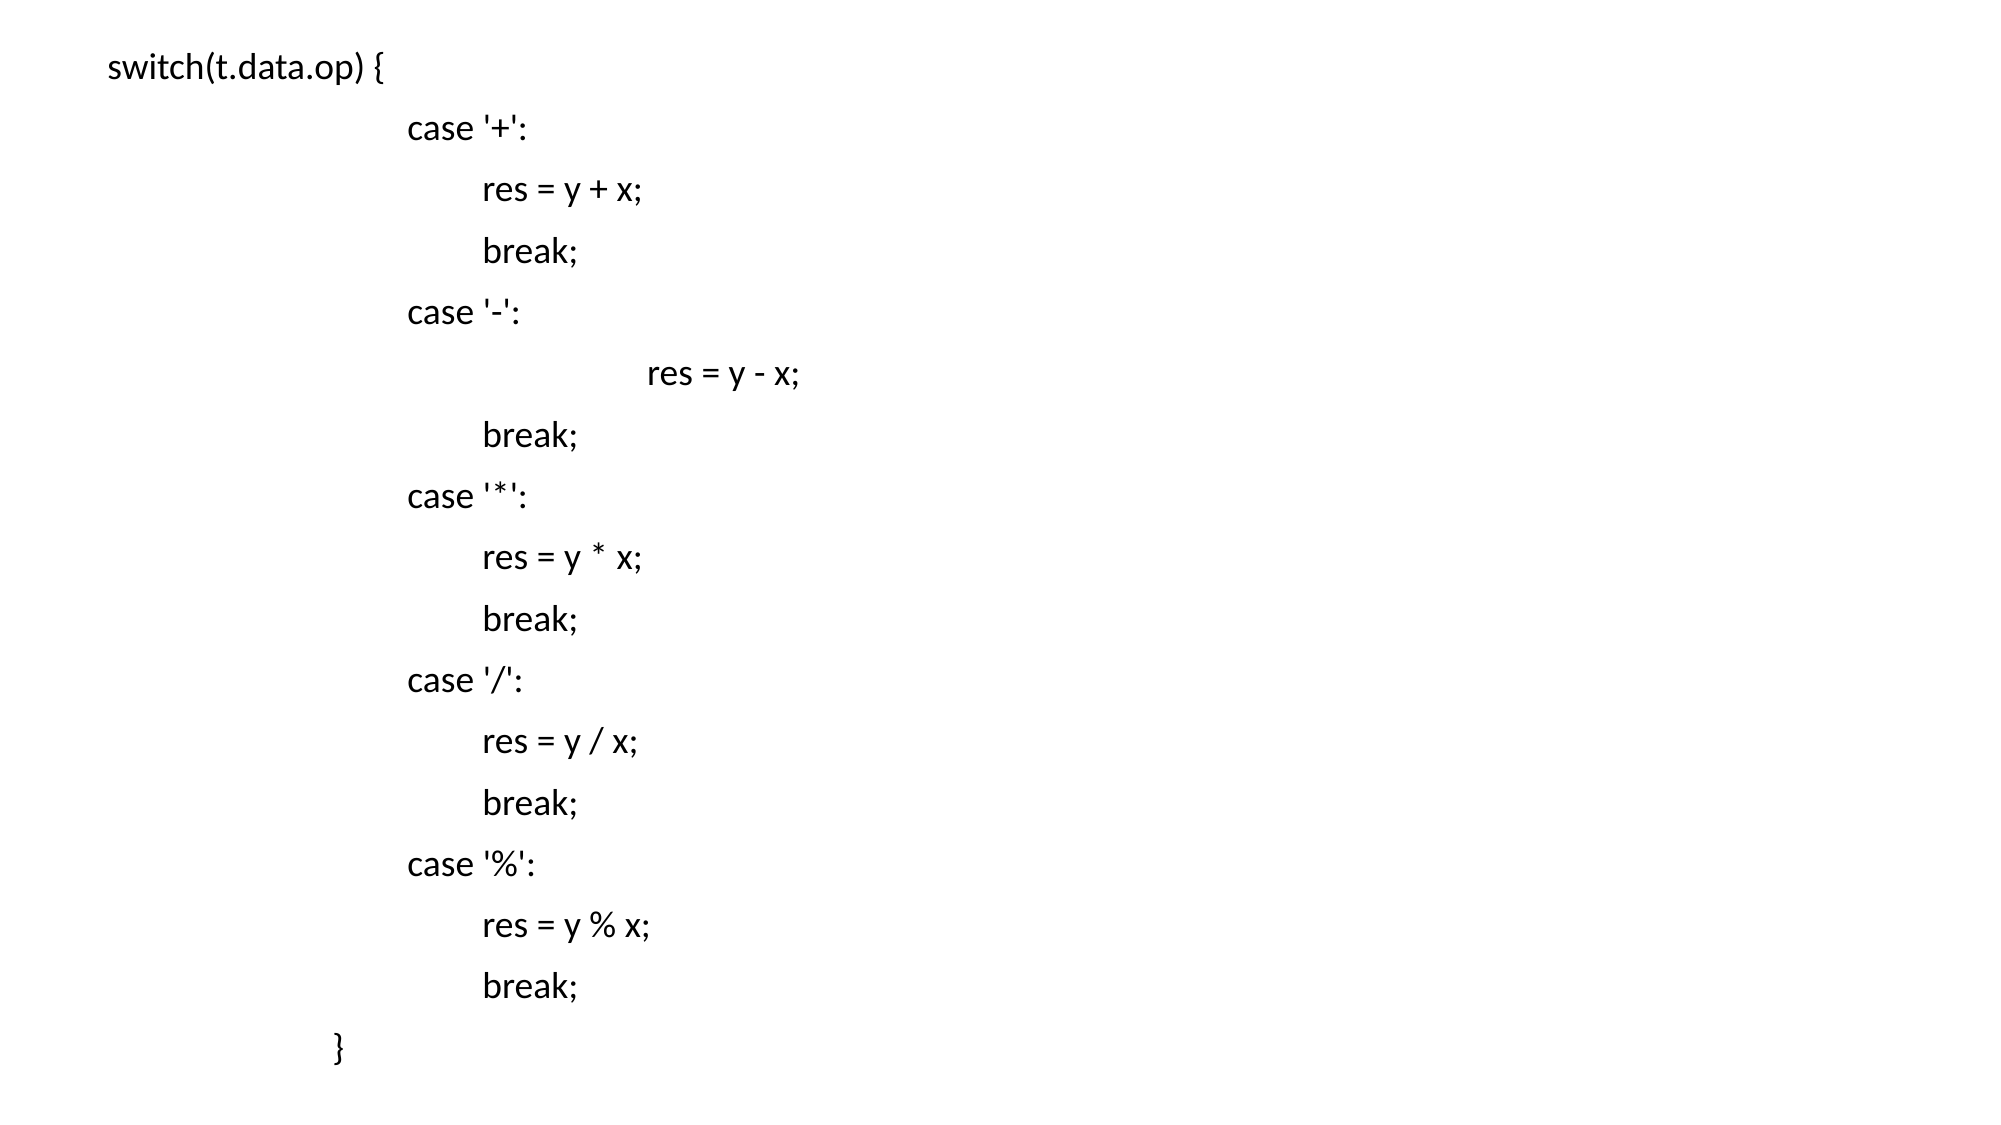

# switch(t.data.op) {
				case '+':
					res = y + x;
					break;
				case '-':
			 res = y - x;
					break;
				case '*':
					res = y * x;
					break;
				case '/':
					res = y / x;
					break;
				case '%':
					res = y % x;
					break;
			}